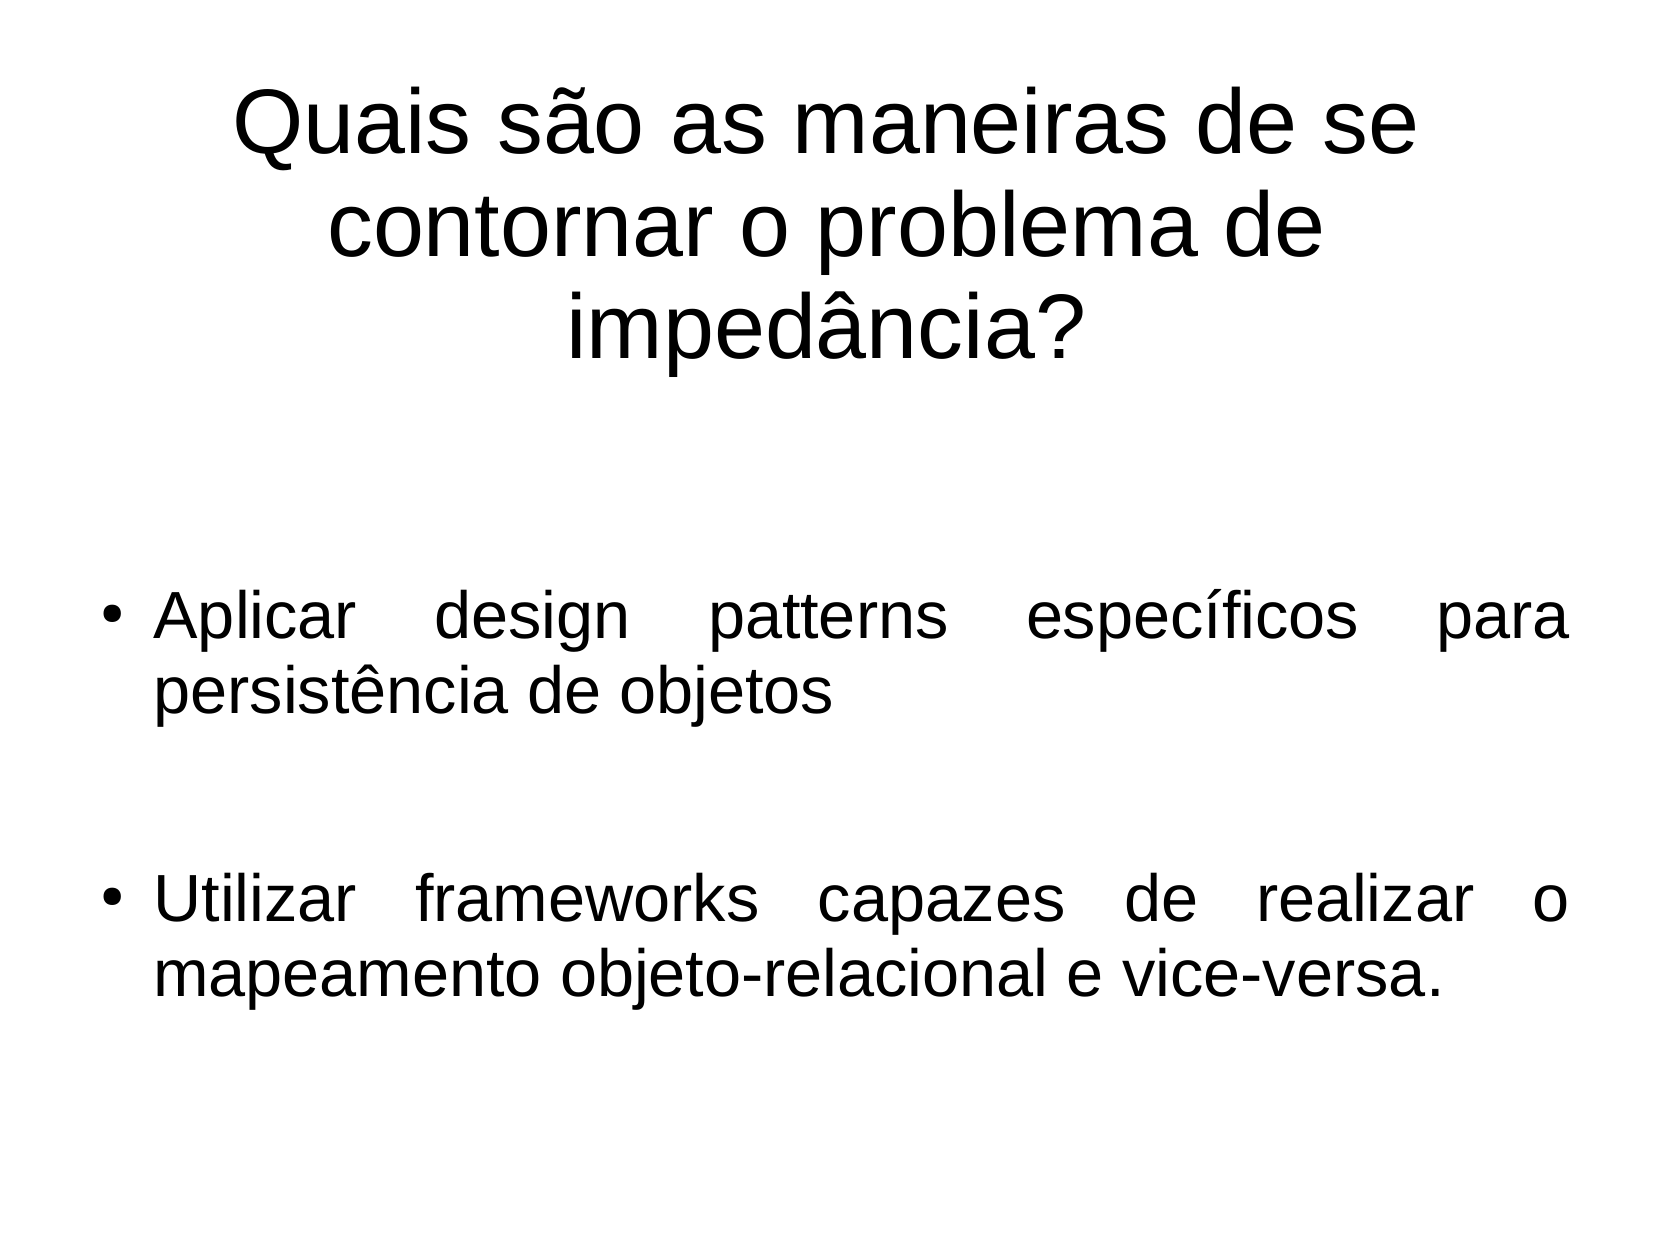

# Quais são as maneiras de se contornar o problema de impedância?
Aplicar design patterns específicos para persistência de objetos
Utilizar frameworks capazes de realizar o mapeamento objeto-relacional e vice-versa.